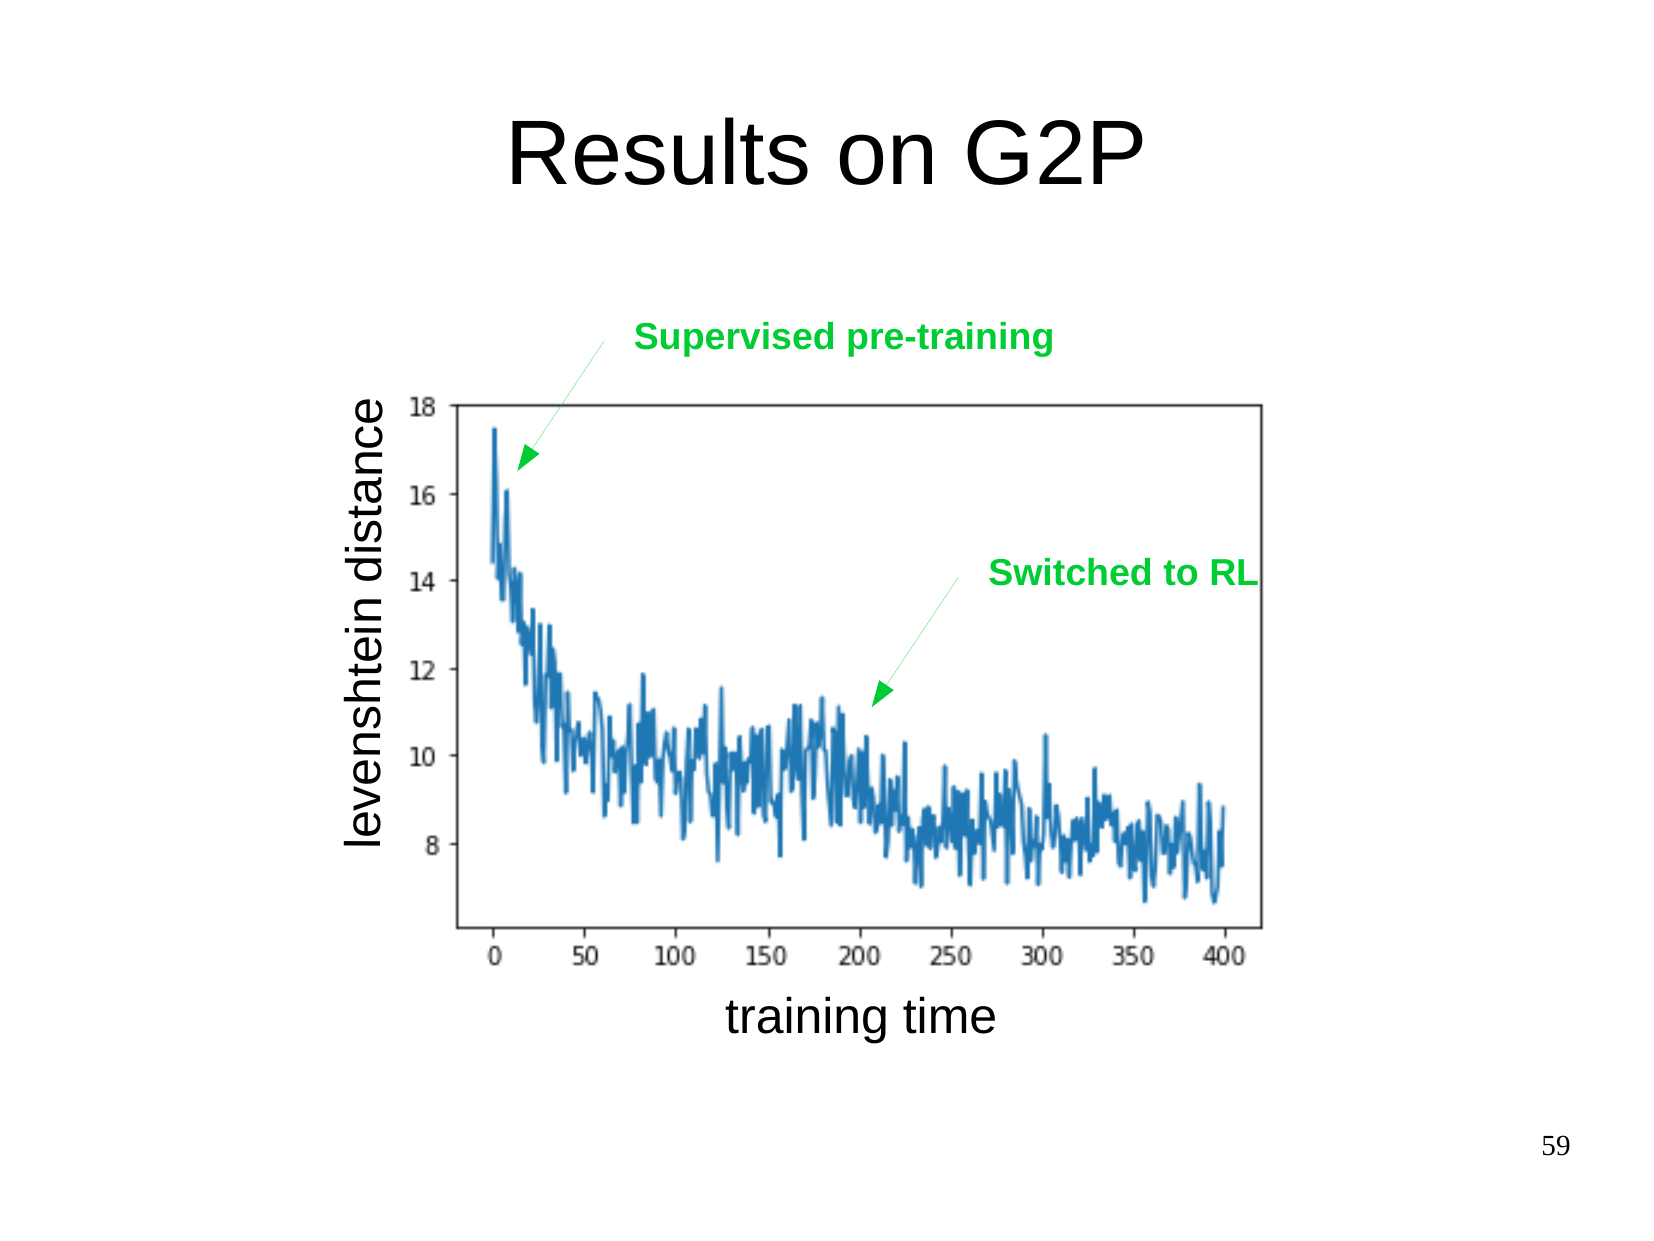

# Results on G2P
Supervised pre-training
levenshtein distance
Switched to RL
training time
59